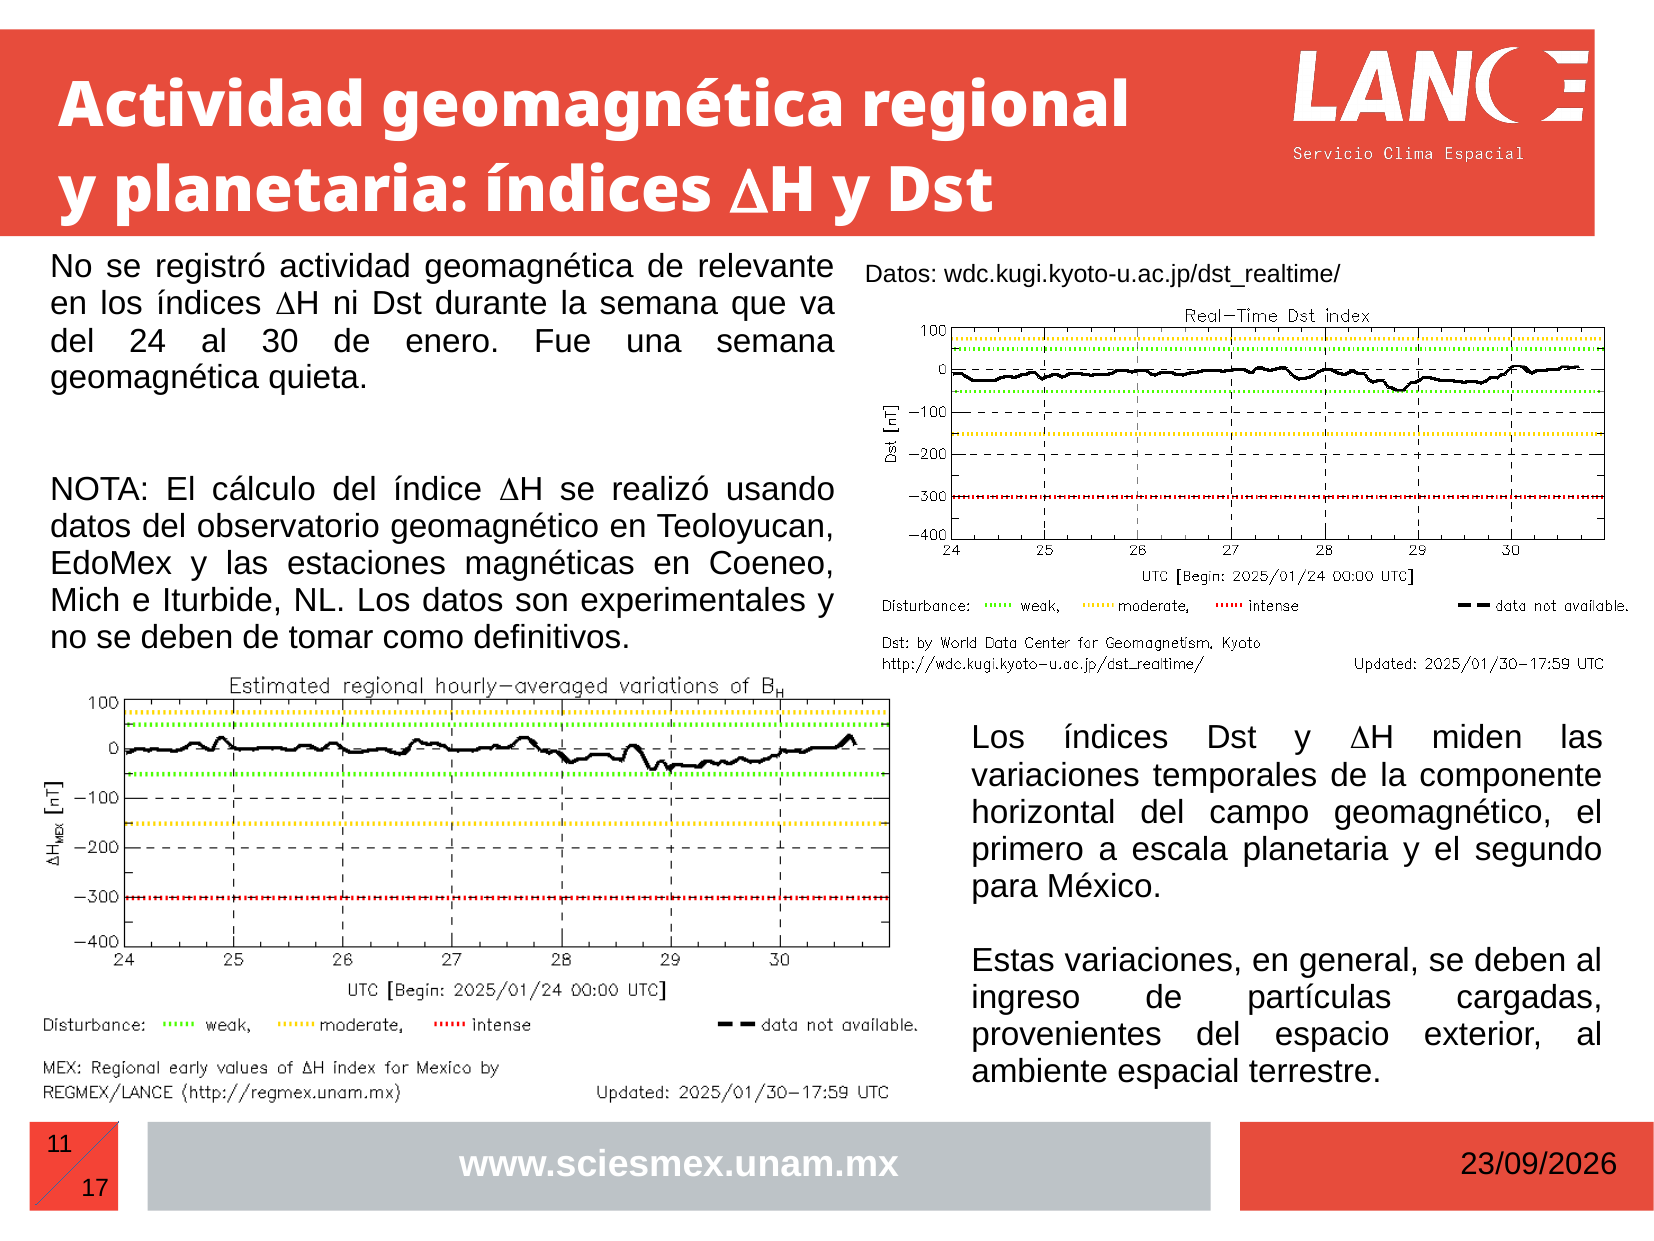

# Actividad geomagnética regional y planetaria: índices DH y Dst
No se registró actividad geomagnética de relevante en los índices DH ni Dst durante la semana que va del 24 al 30 de enero. Fue una semana geomagnética quieta.
NOTA: El cálculo del índice DH se realizó usando datos del observatorio geomagnético en Teoloyucan, EdoMex y las estaciones magnéticas en Coeneo, Mich e Iturbide, NL. Los datos son experimentales y no se deben de tomar como definitivos.
Datos: wdc.kugi.kyoto-u.ac.jp/dst_realtime/
Los índices Dst y DH miden las variaciones temporales de la componente horizontal del campo geomagnético, el primero a escala planetaria y el segundo para México.
Estas variaciones, en general, se deben al ingreso de partículas cargadas, provenientes del espacio exterior, al ambiente espacial terrestre.
www.sciesmex.unam.mx
17